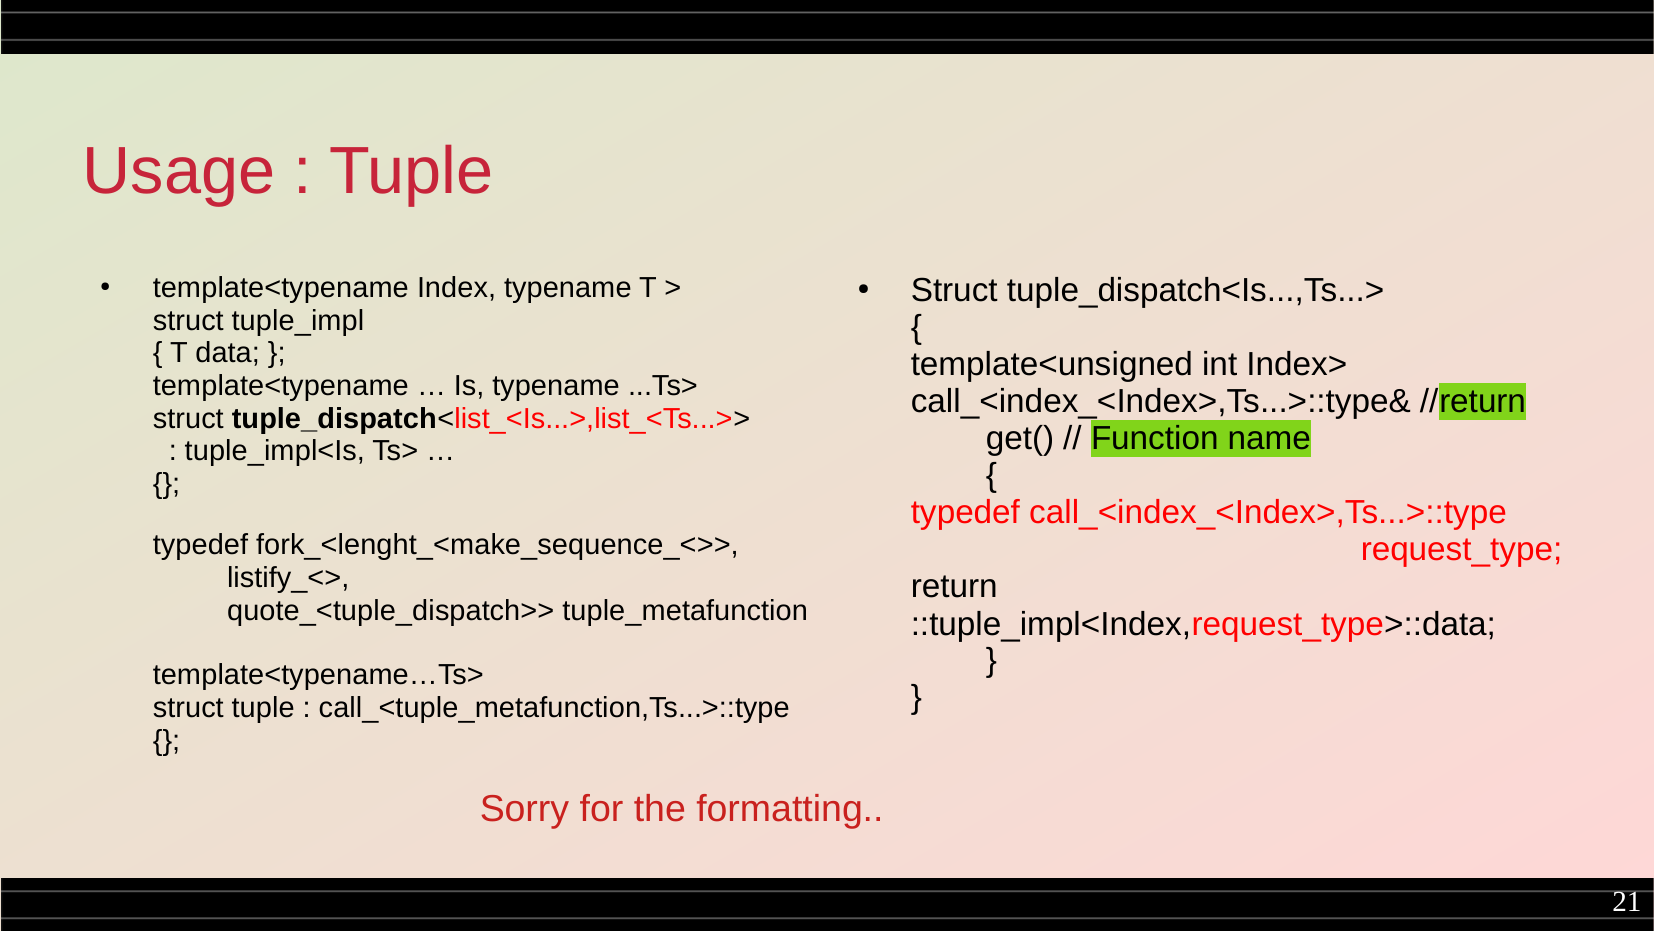

# Usage : Tuple
template<typename Index, typename T >
struct tuple_impl
{ T data; };
template<typename … Is, typename ...Ts>
struct tuple_dispatch<list_<Is...>,list_<Ts...>>
 : tuple_impl<Is, Ts> …
{};
typedef fork_<lenght_<make_sequence_<>>,
		listify_<>,
		quote_<tuple_dispatch>> tuple_metafunction
template<typename…Ts>
struct tuple : call_<tuple_metafunction,Ts...>::type
{};
Struct tuple_dispatch<Is...,Ts...>
{
template<unsigned int Index>
call_<index_<Index>,Ts...>::type& //return
	get() // Function name
	{
typedef call_<index_<Index>,Ts...>::type 						request_type;
return
::tuple_impl<Index,request_type>::data;
	}
}
Sorry for the formatting..